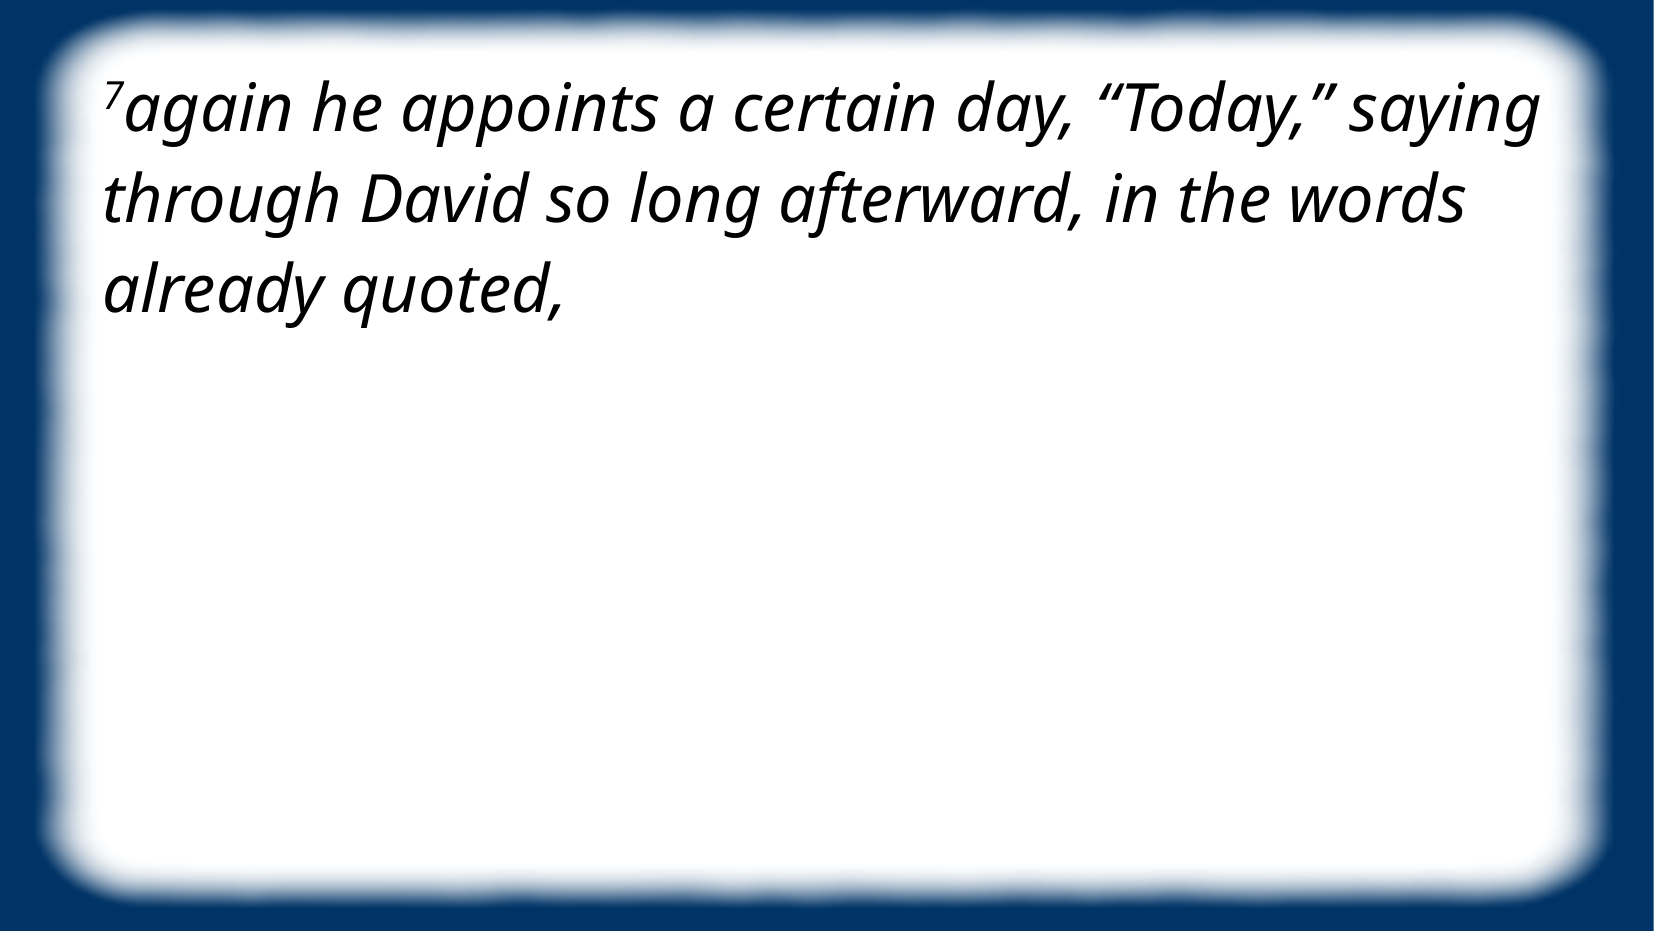

7again he appoints a certain day, “Today,” saying through David so long afterward, in the words already quoted,